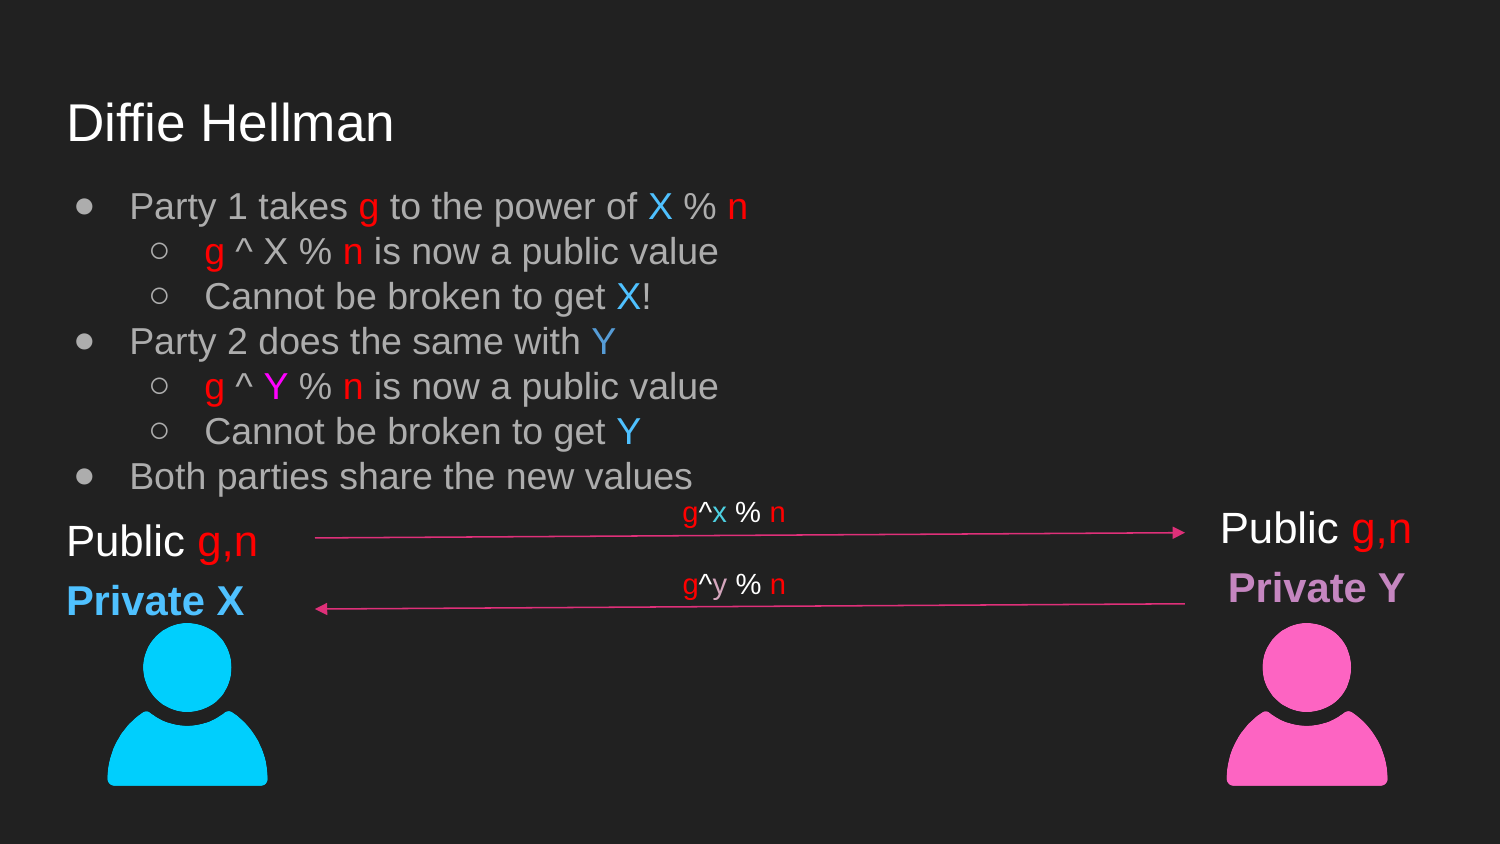

# Diffie Hellman
Party 1 takes g to the power of X % n
g ^ X % n is now a public value
Cannot be broken to get X!
Party 2 does the same with Y
g ^ Y % n is now a public value
Cannot be broken to get Y
Both parties share the new values
g^x % n
Public g,n
Public g,n
Private Y
g^y % n
Private X